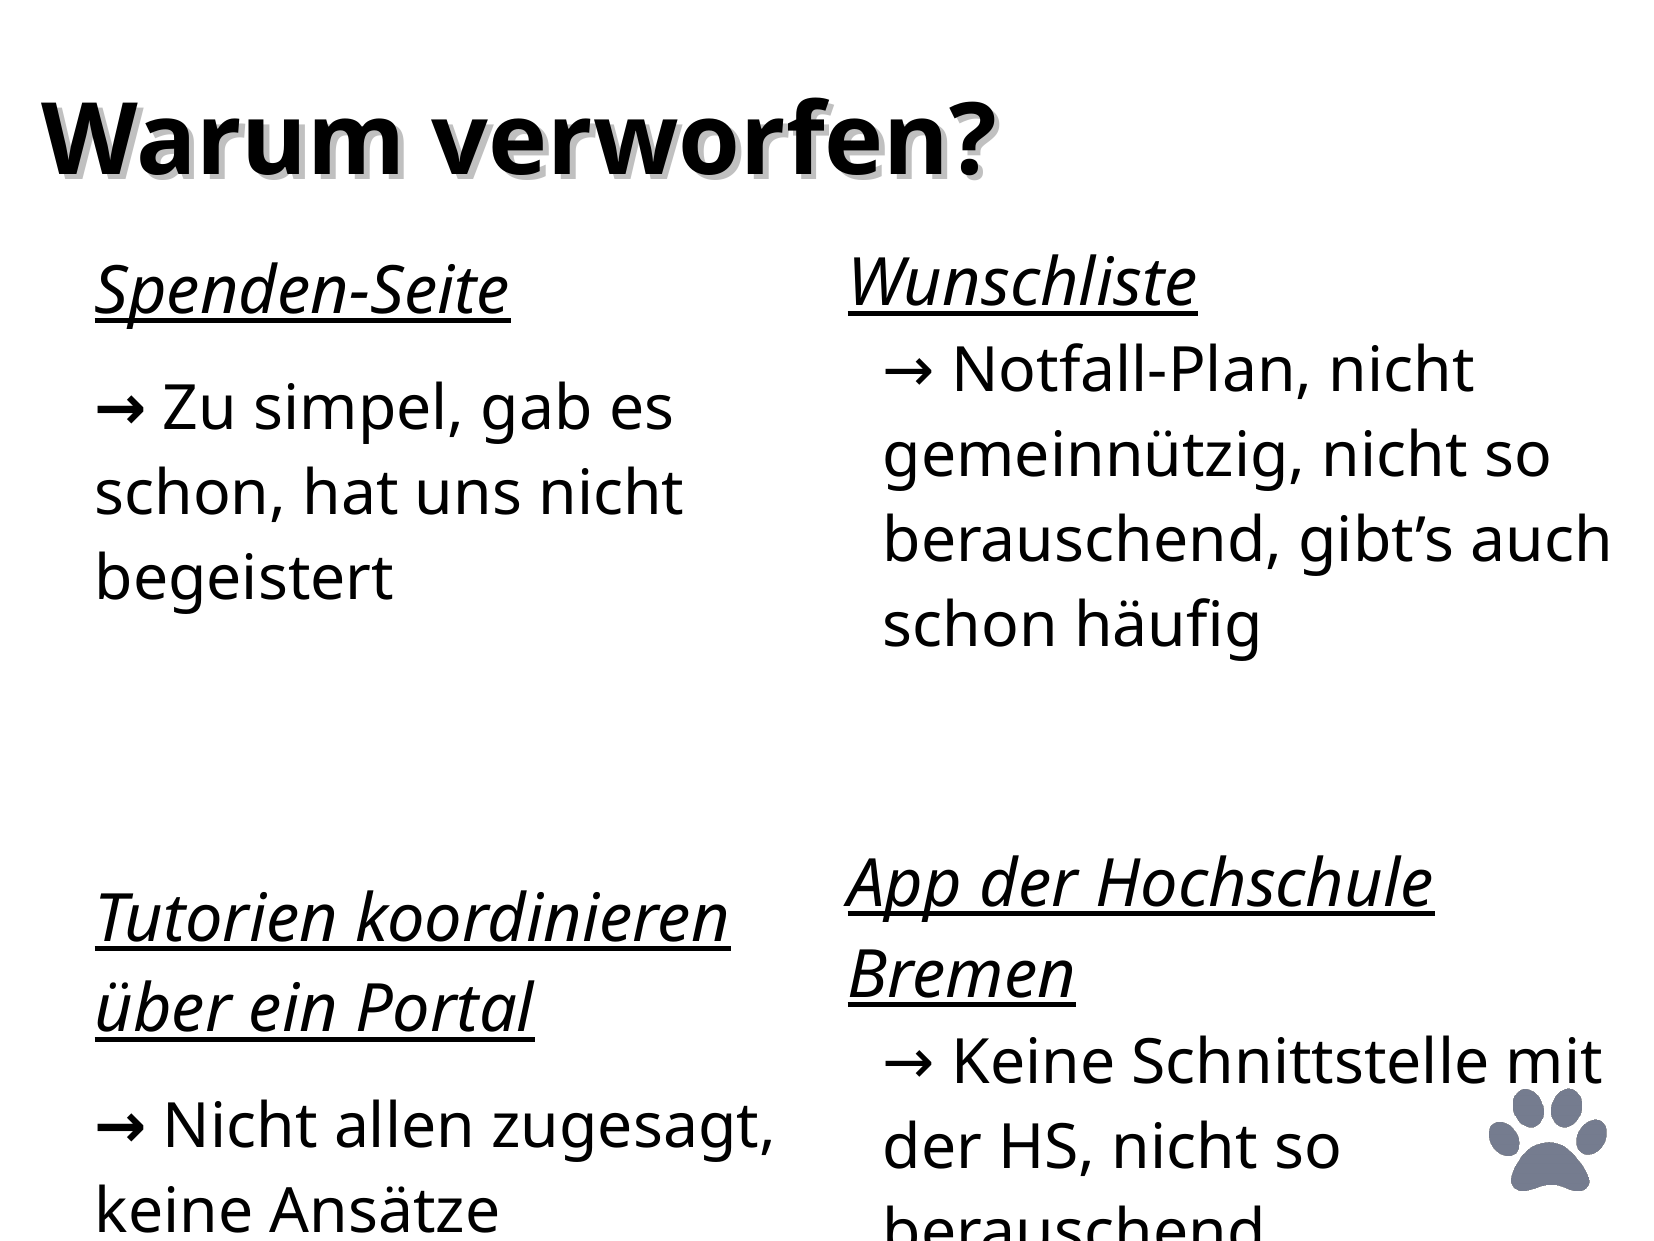

Warum verworfen?
Wunschliste
→ Notfall-Plan, nicht gemeinnützig, nicht so berauschend, gibt’s auch schon häufig
App der Hochschule Bremen
→ Keine Schnittstelle mit der HS, nicht so berauschend
# Spenden-Seite
→ Zu simpel, gab es schon, hat uns nicht begeistert
Tutorien koordinieren über ein Portal
→ Nicht allen zugesagt, keine Ansätze